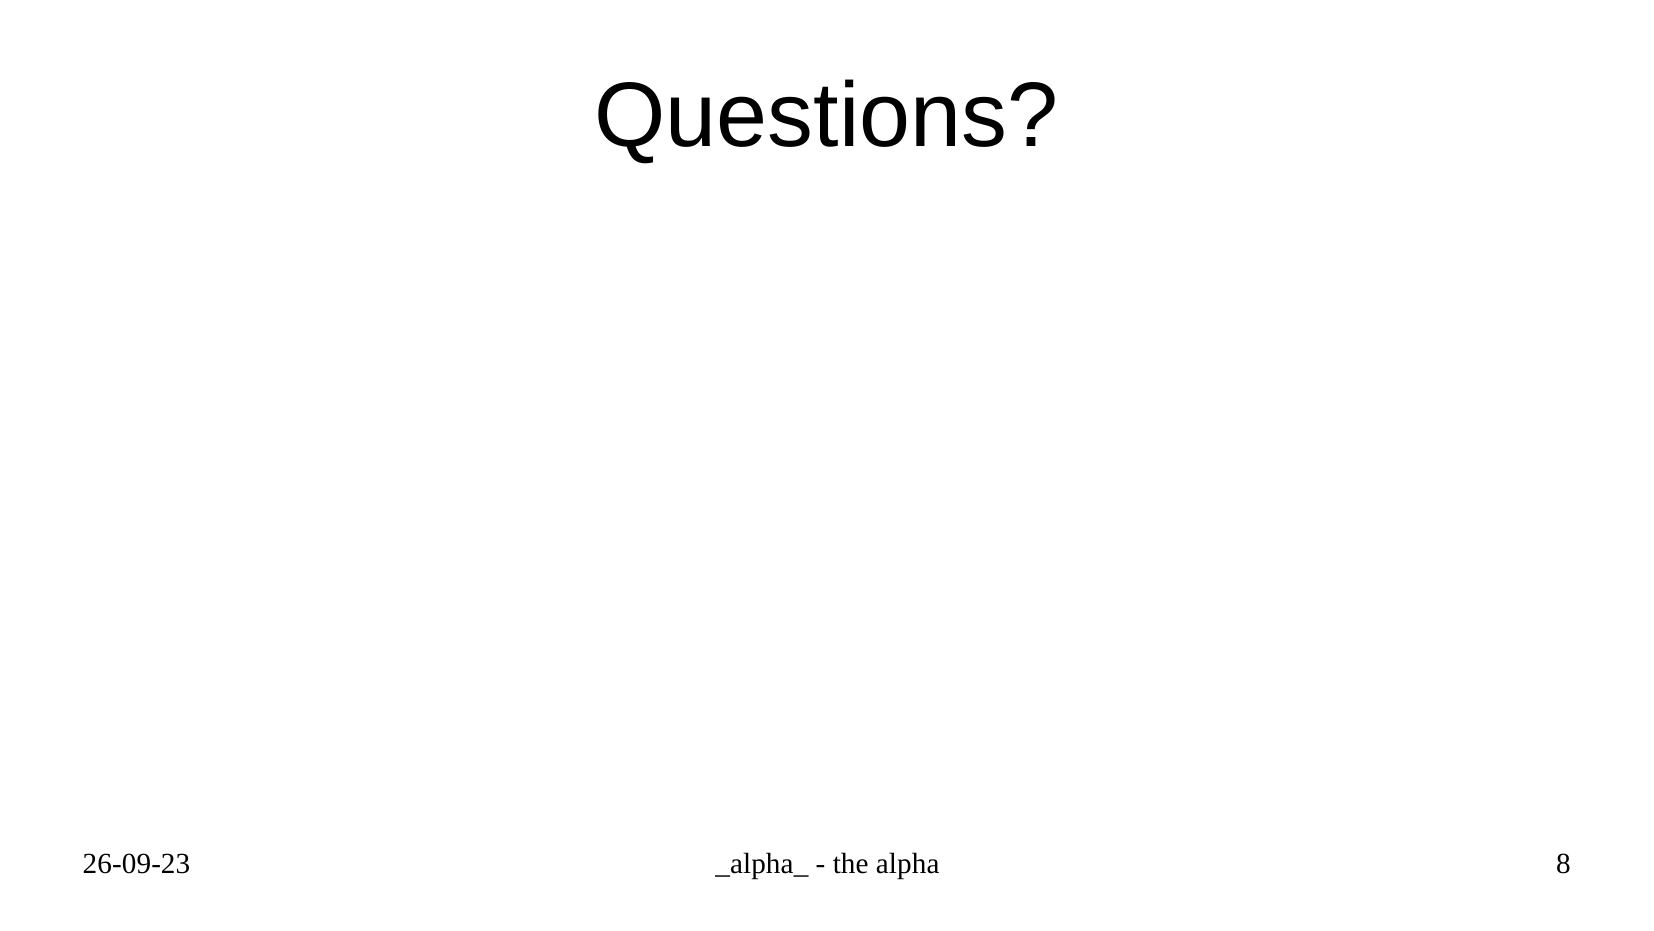

# Questions?
_alpha_ - the alpha
8